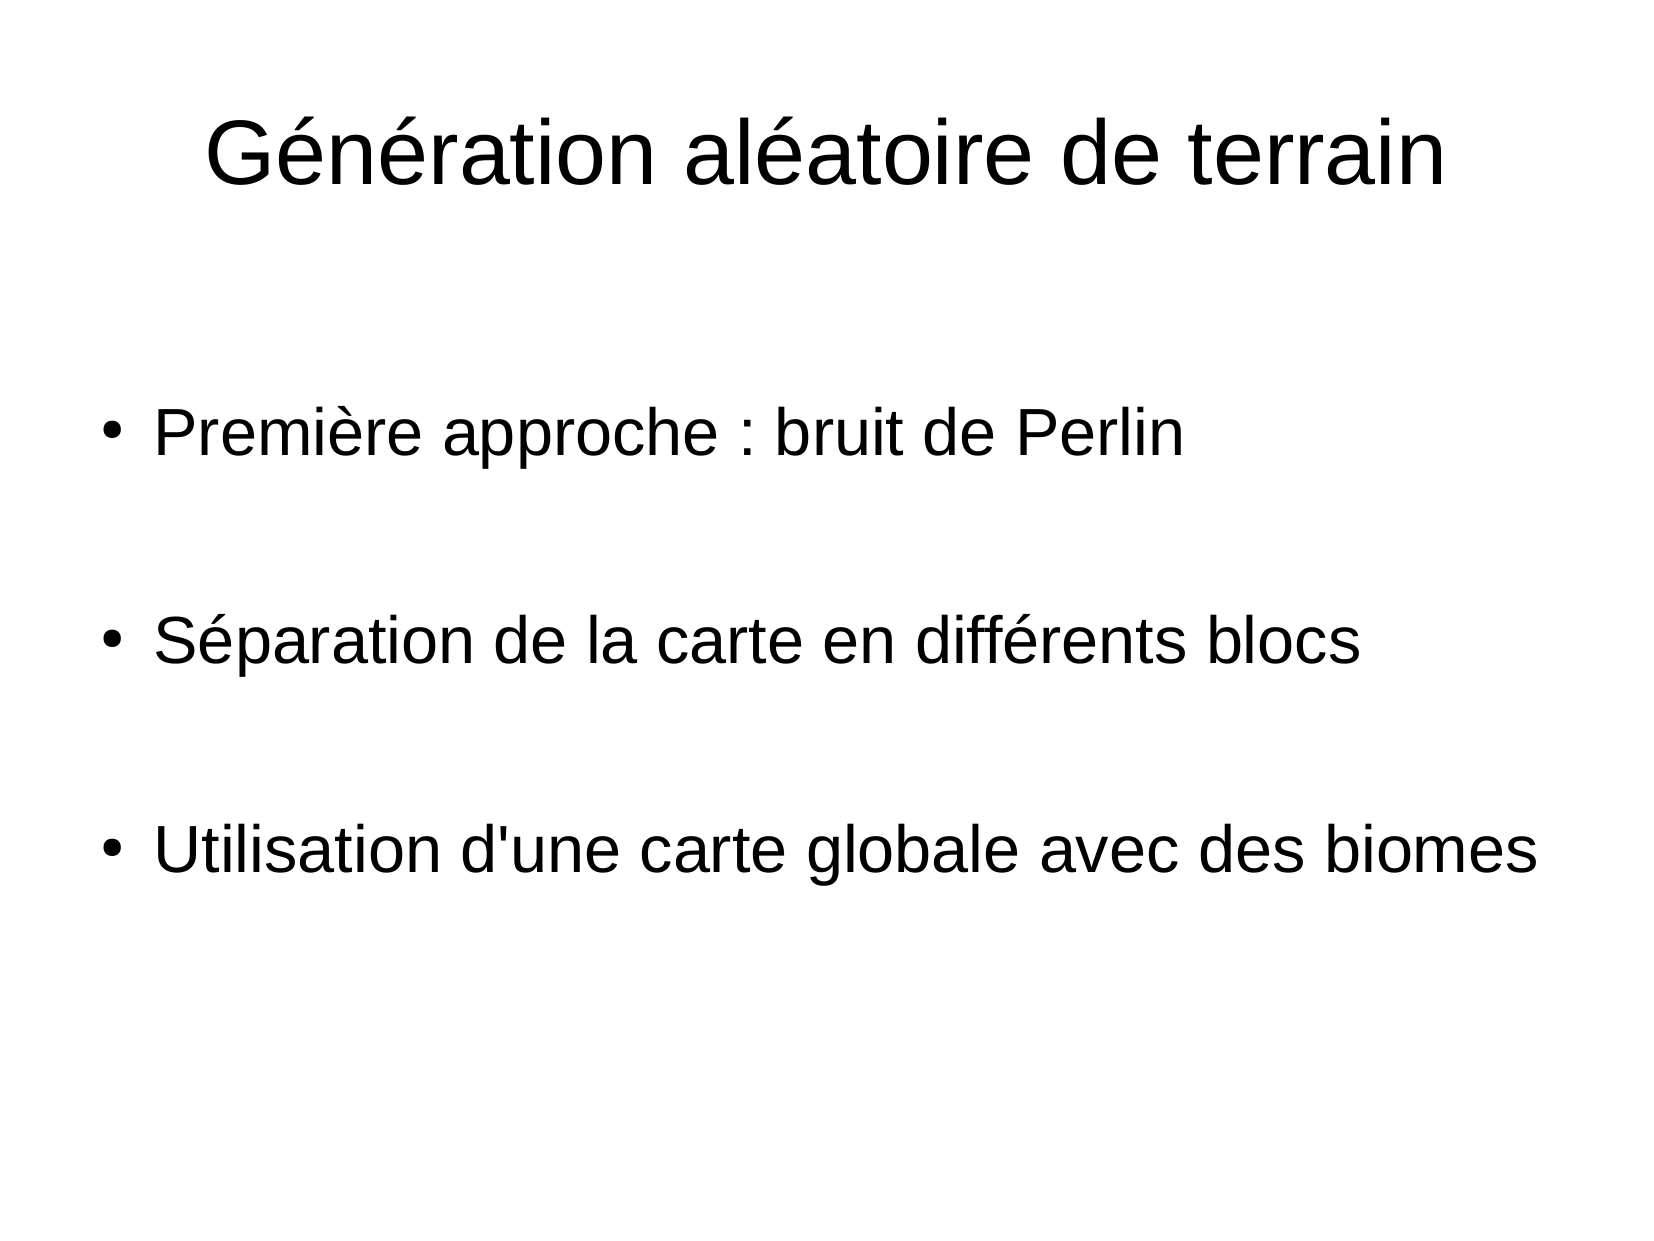

# Génération aléatoire de terrain
Première approche : bruit de Perlin
Séparation de la carte en différents blocs
Utilisation d'une carte globale avec des biomes